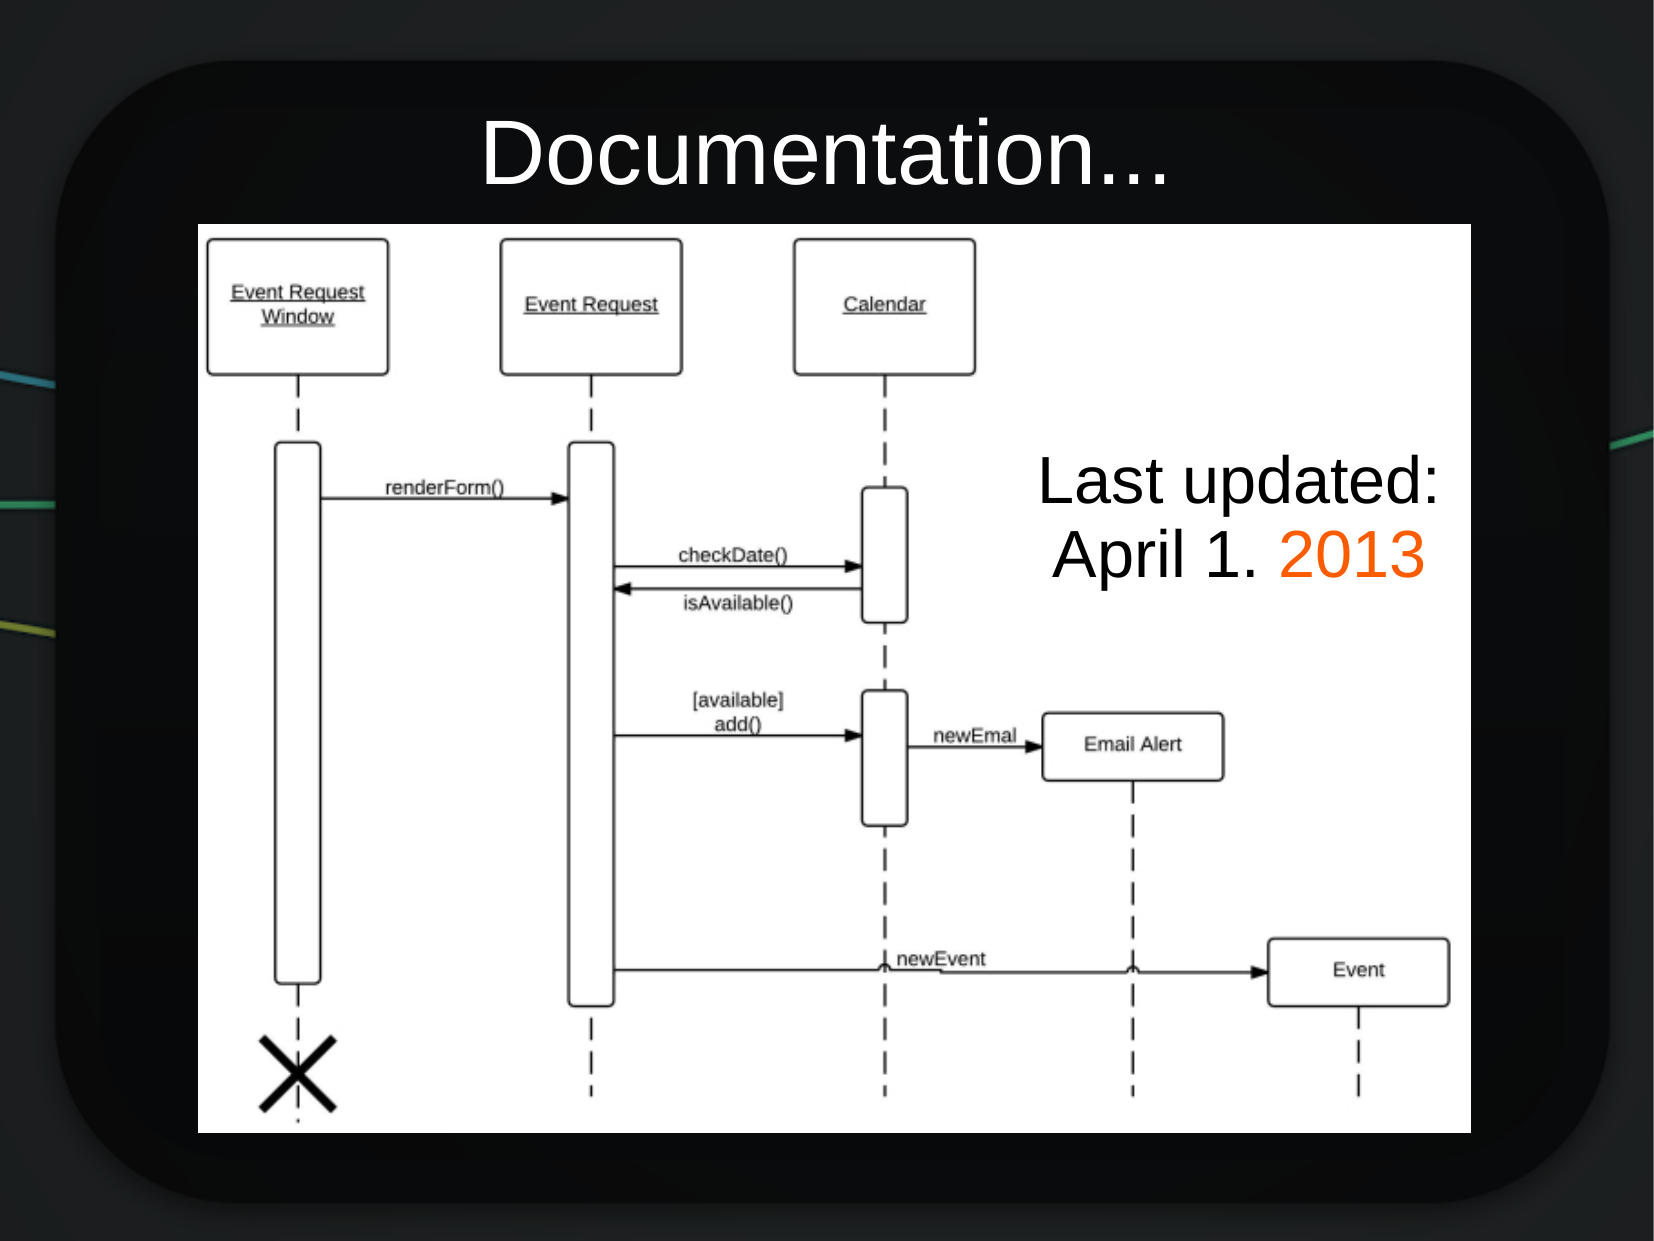

# Documentation...
Last updated:
April 1. 2013